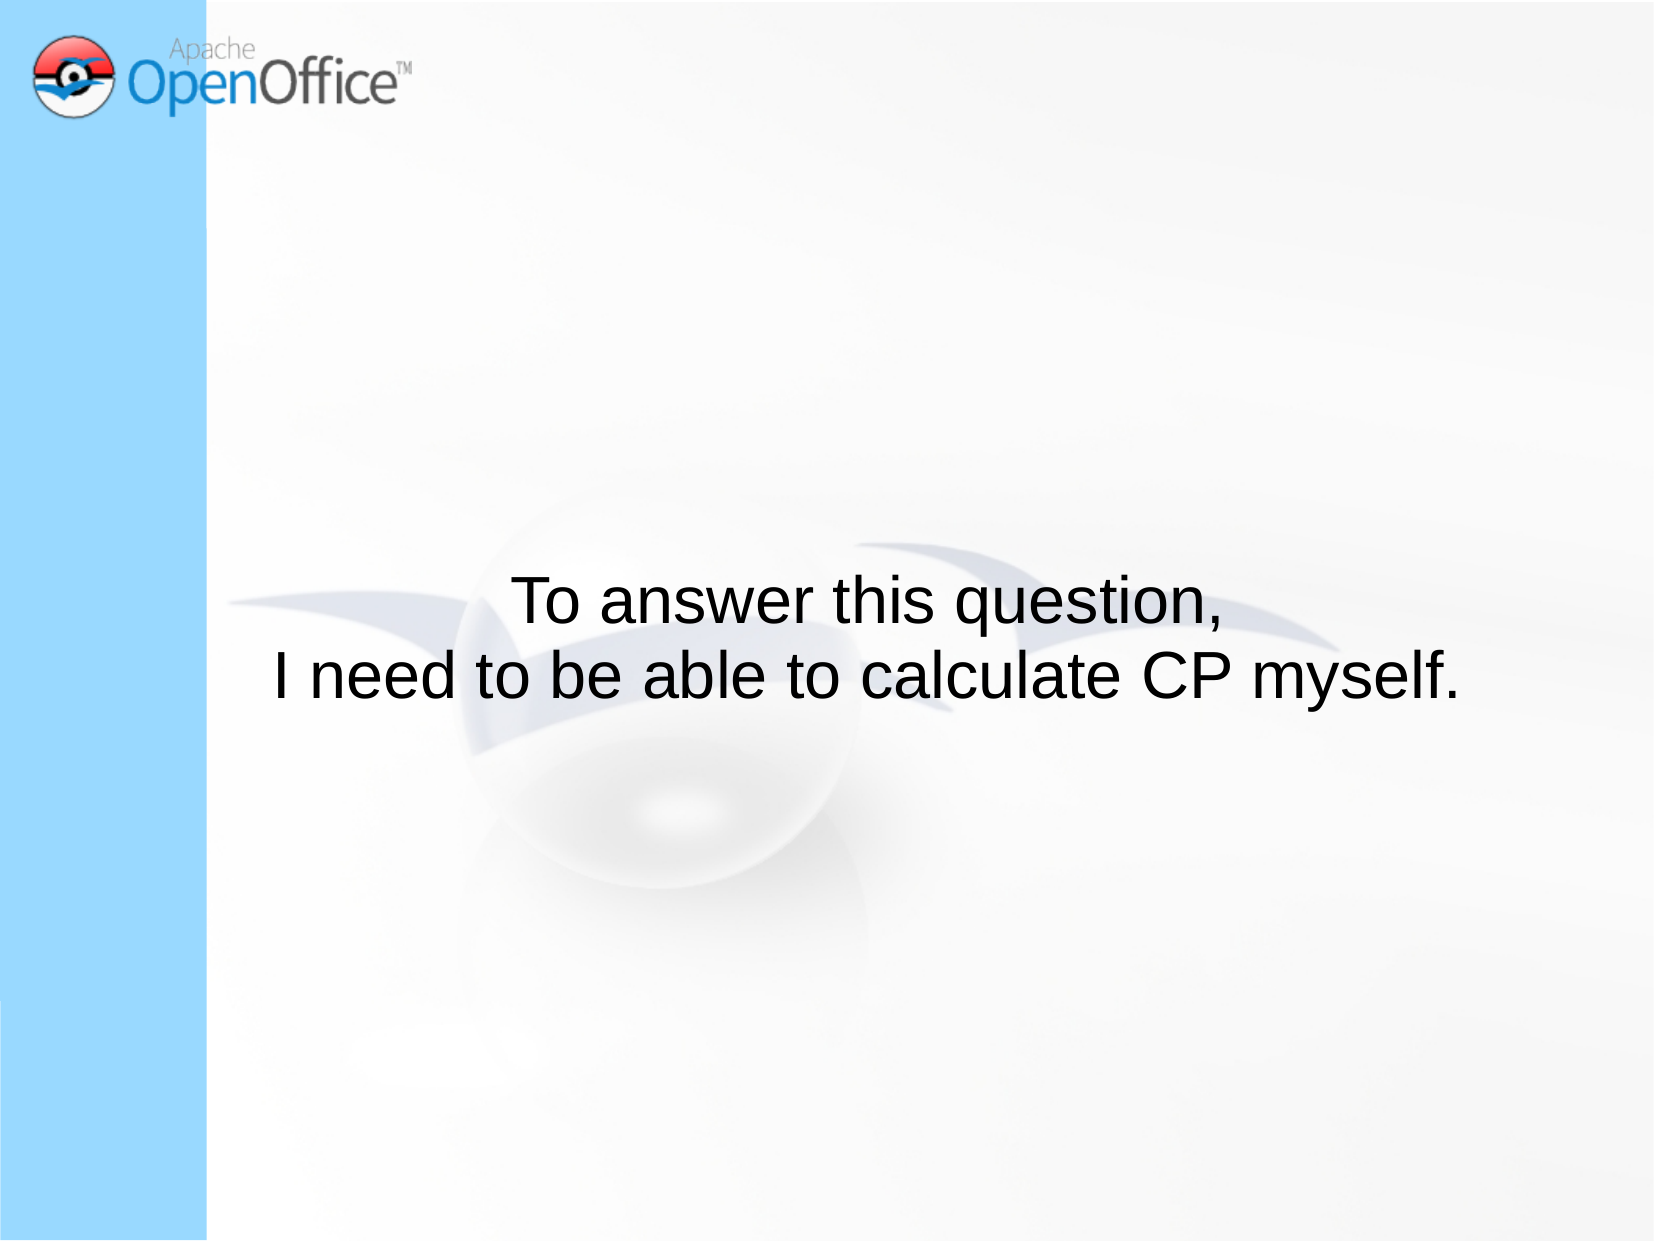

# To answer this question,
I need to be able to calculate CP myself.